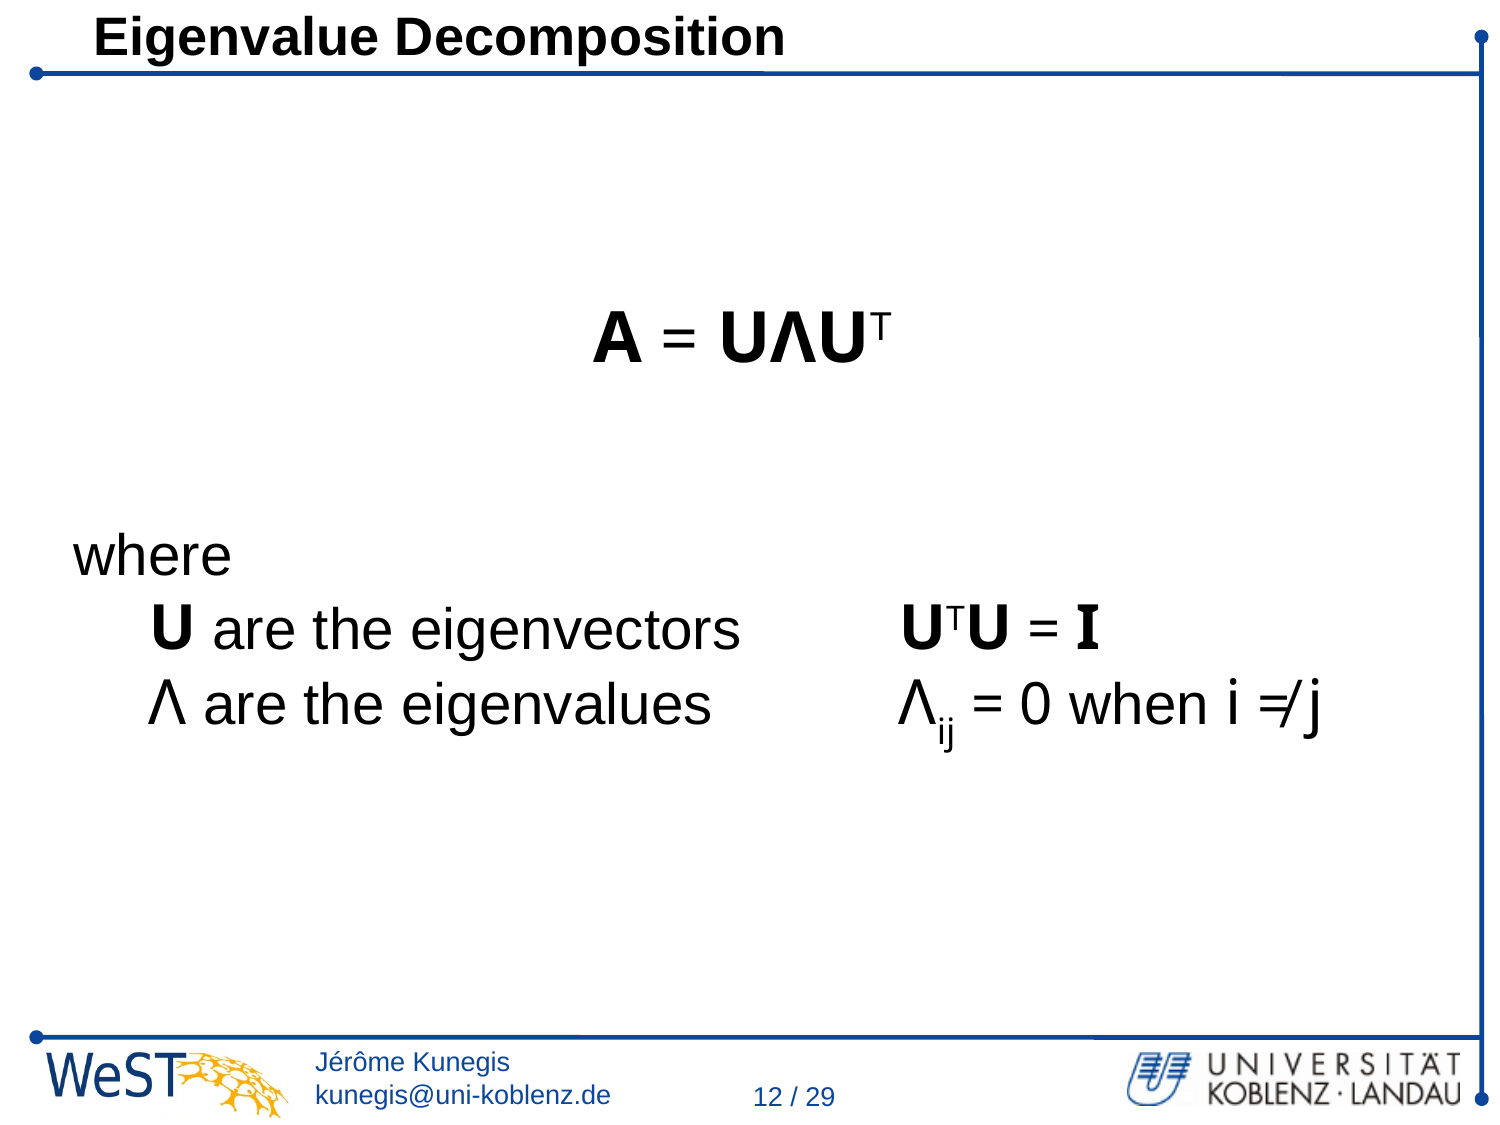

Eigenvalue Decomposition
A = UΛUT
where
	U are the eigenvectors			UTU = I
	Λ are the eigenvalues			Λij = 0 when i ≠ j